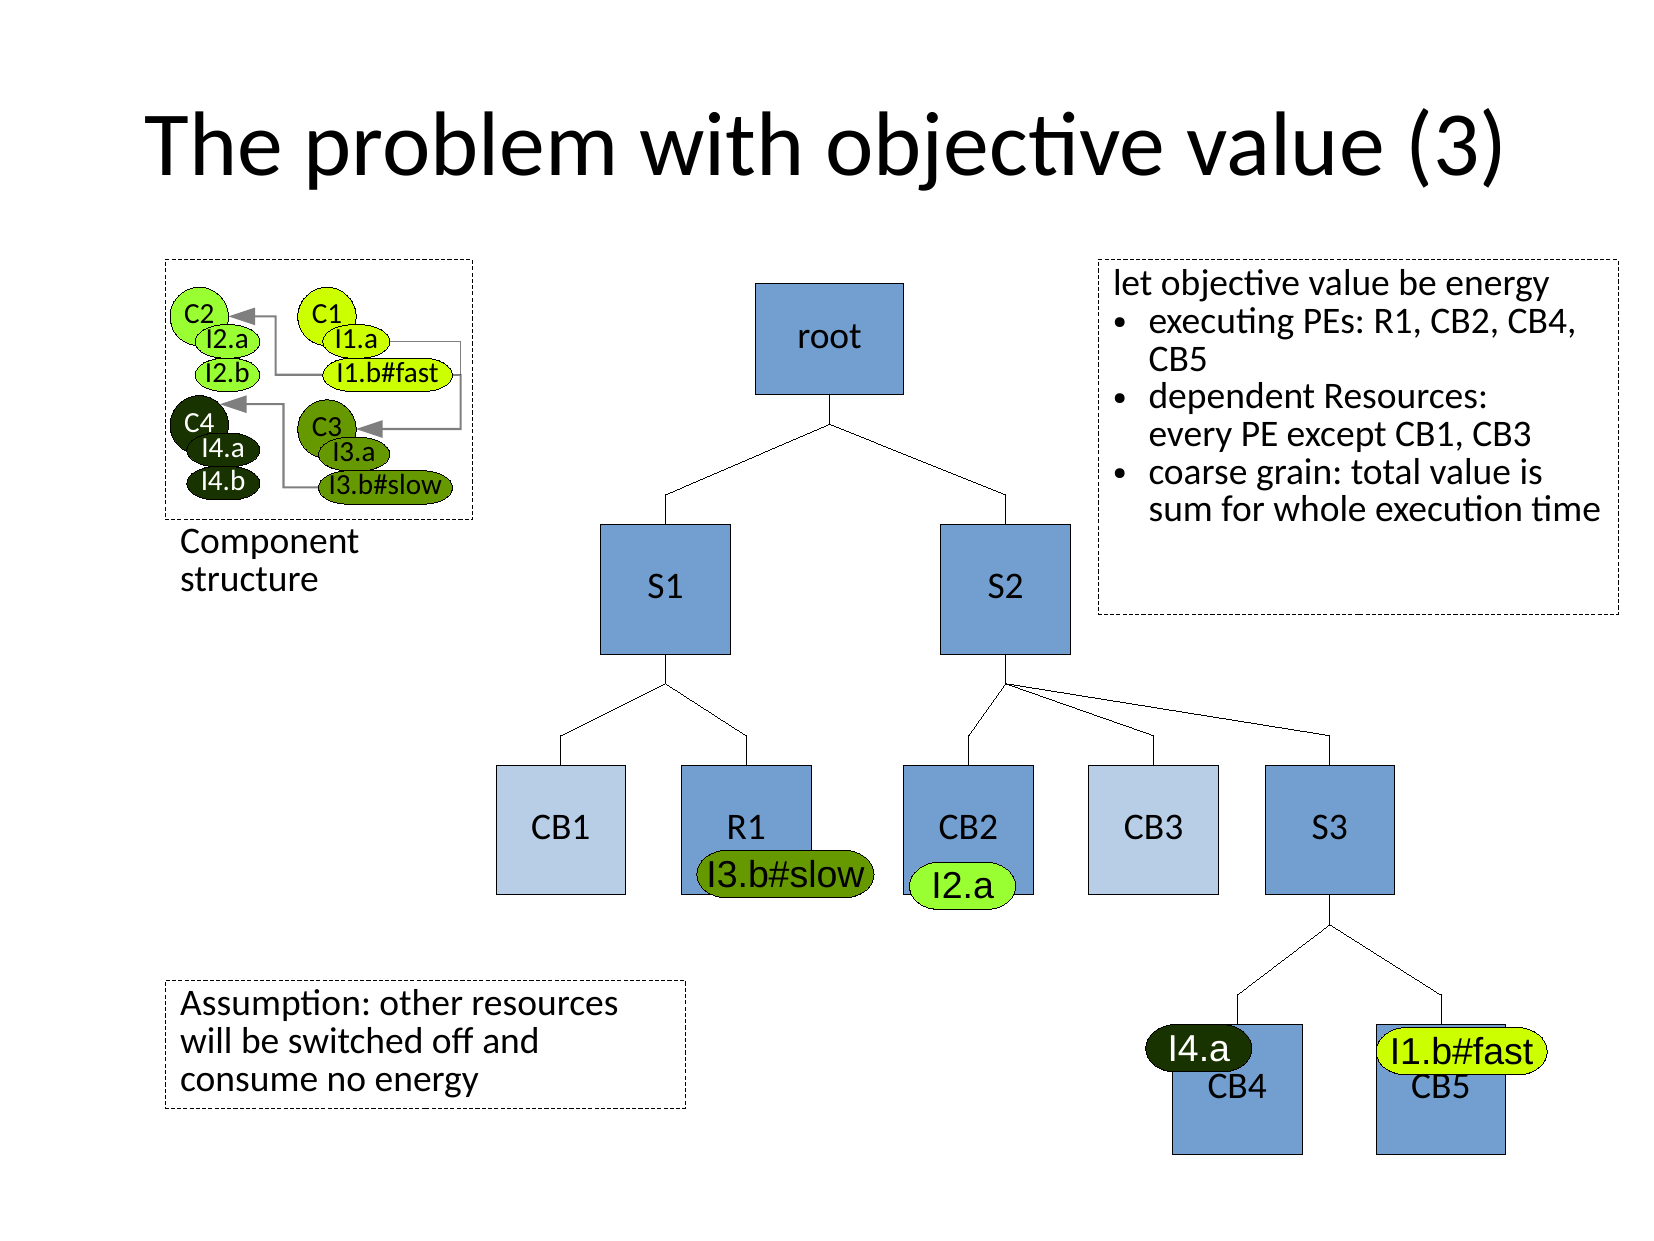

# The problem with objective value (3)
let objective value be energy
executing PEs: R1, CB2, CB4, CB5
dependent Resources:
every PE except CB1, CB3
coarse grain: total value is
sum for whole execution time
root
C2
C1
I2.a
I1.a
I2.b
I1.b#fast
C4
C3
I4.a
I3.a
I4.b
I3.b#slow
Component
structure
S1
S2
CB1
R1
CB2
CB3
S3
I3.b#slow
I2.a
Assumption: other resources
will be switched off and consume no energy
I4.a
CB4
CB5
I1.b#fast